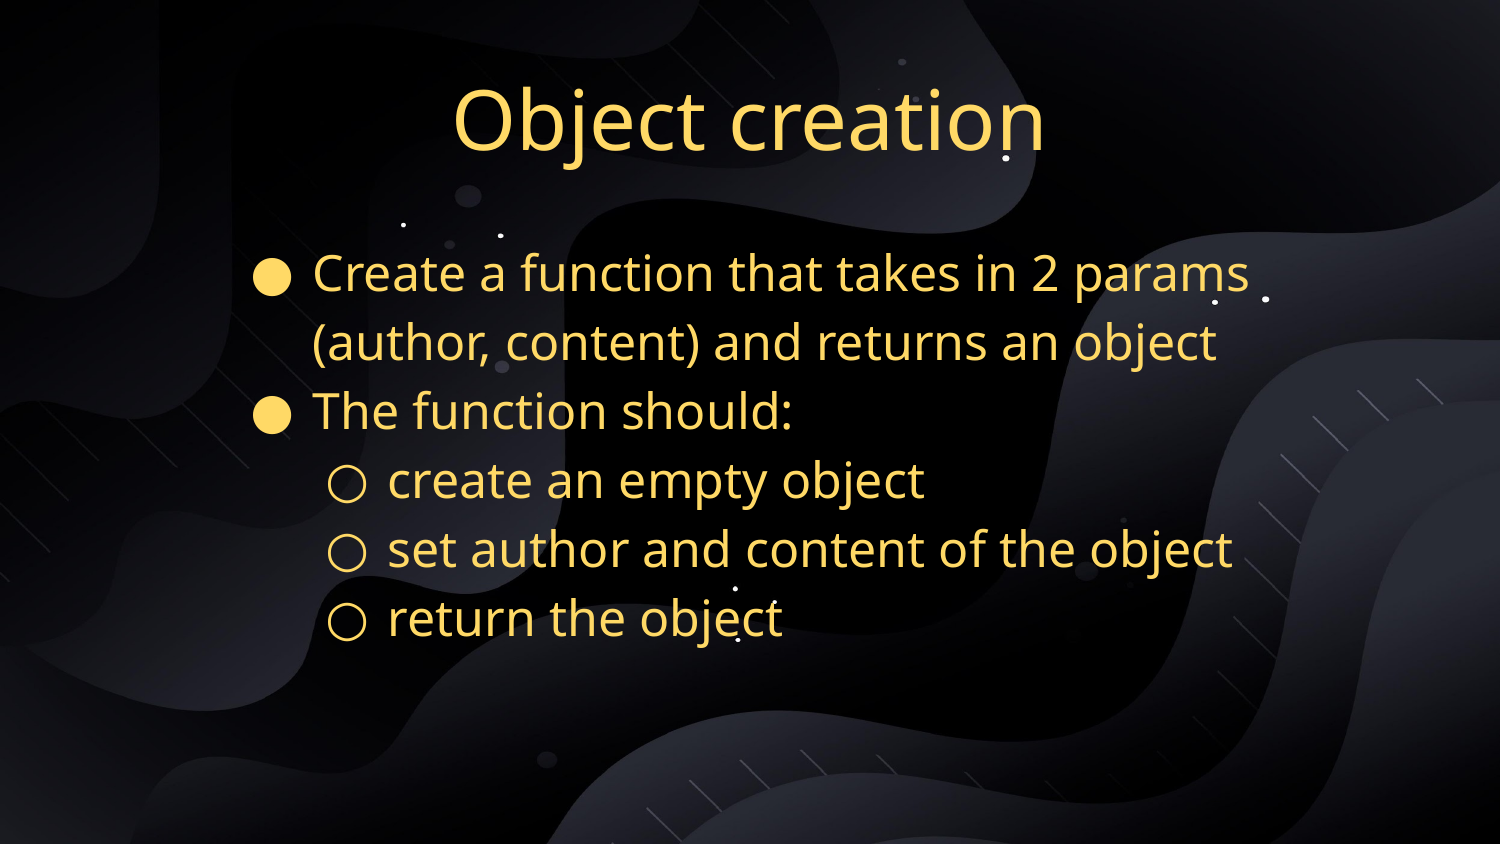

# Object creation
Create a function that takes in 2 params (author, content) and returns an object
The function should:
create an empty object
set author and content of the object
return the object